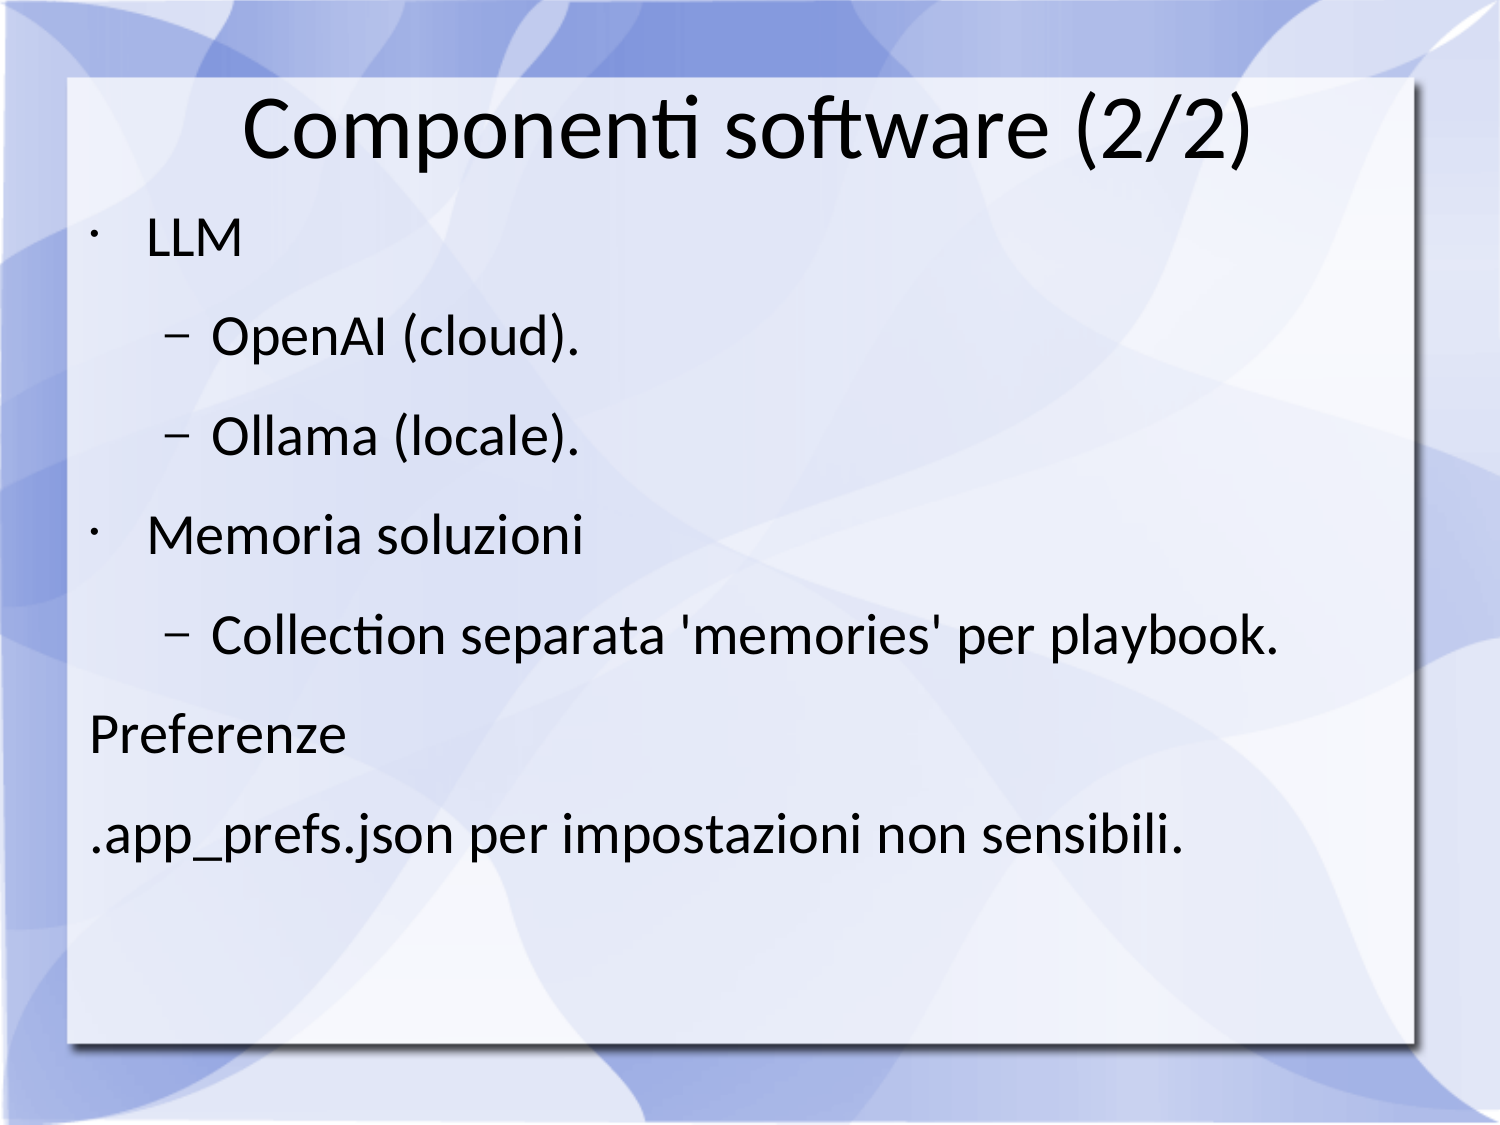

# Componenti software (2/2)
LLM
OpenAI (cloud).
Ollama (locale).
Memoria soluzioni
Collection separata 'memories' per playbook.
Preferenze
.app_prefs.json per impostazioni non sensibili.